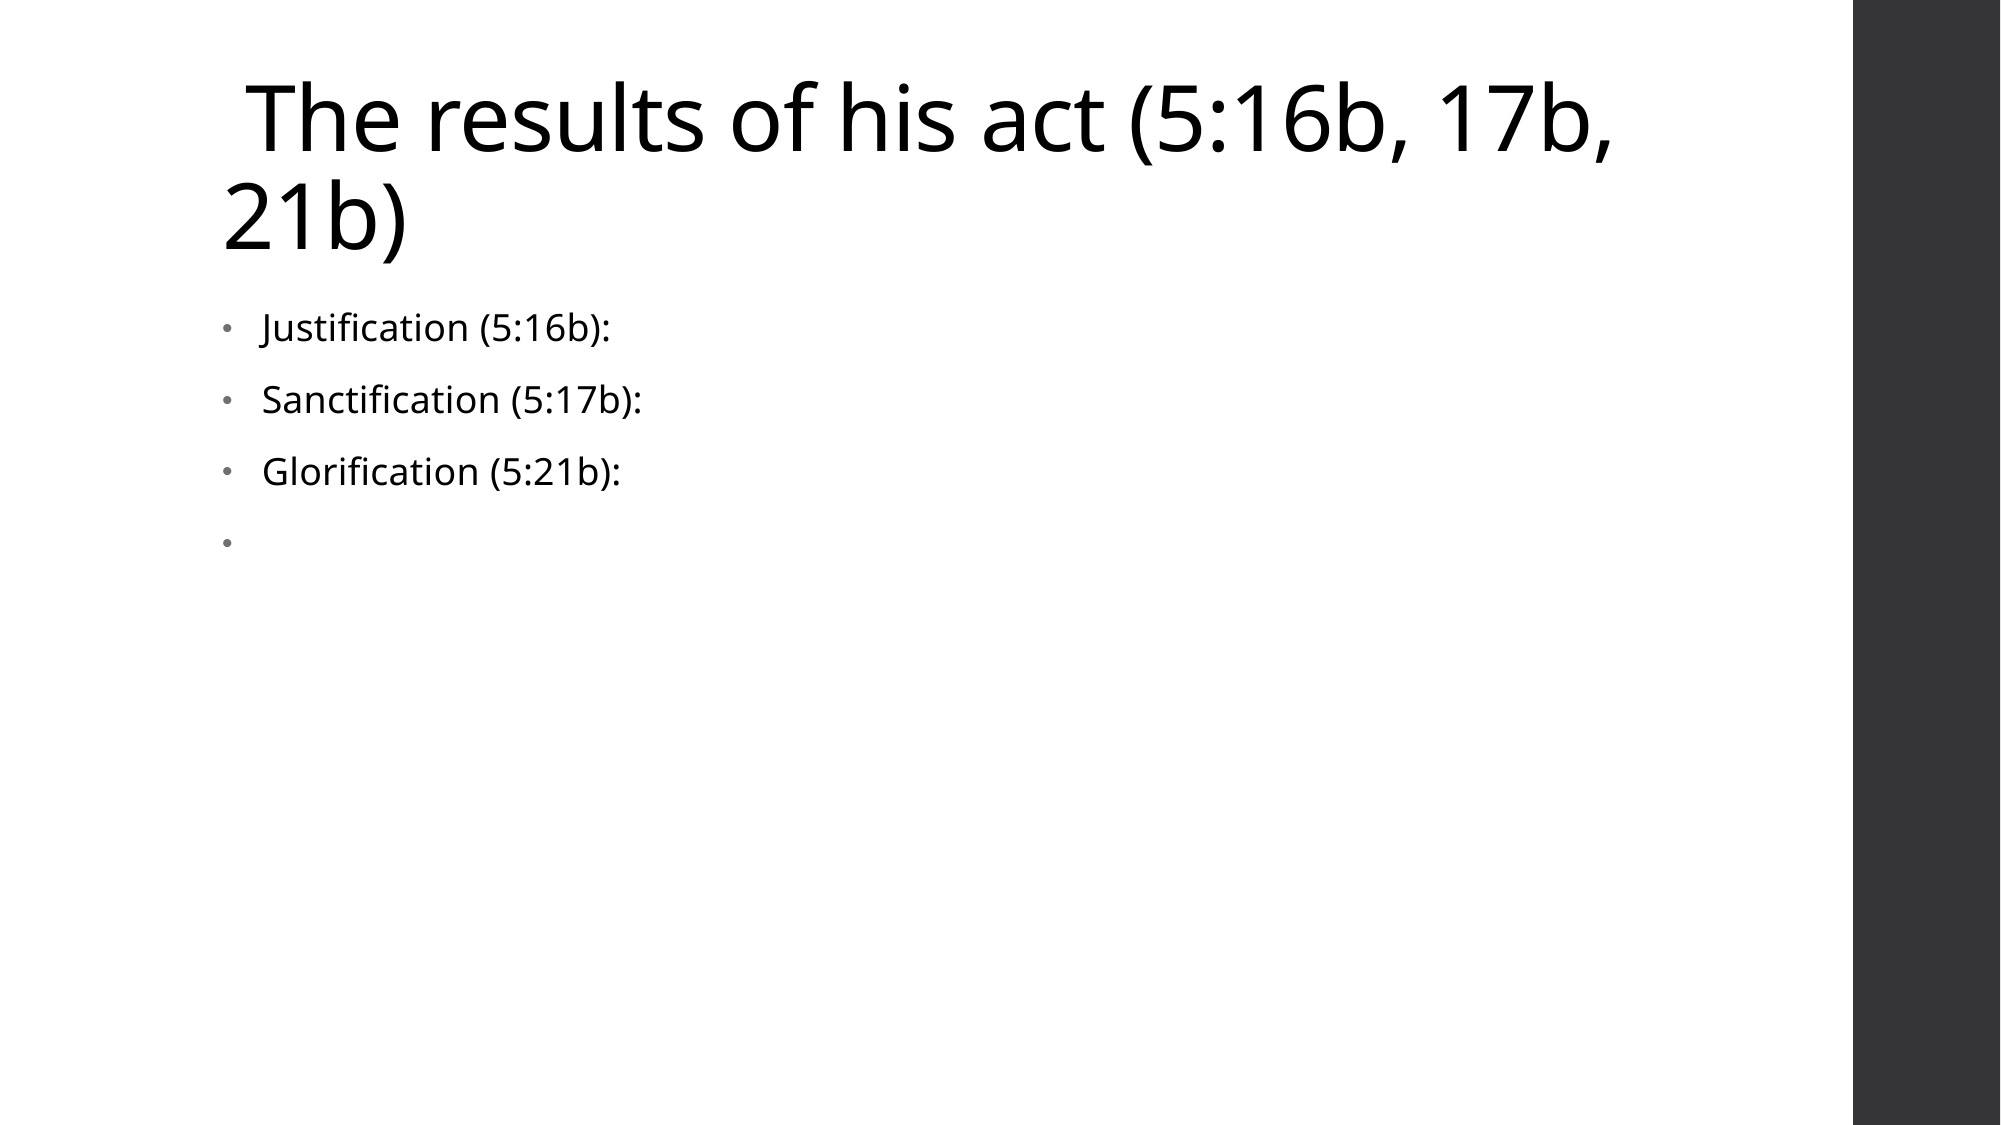

# The results of his act (5:16b, 17b, 21b)
 Justification (5:16b):
 Sanctification (5:17b):
 Glorification (5:21b):